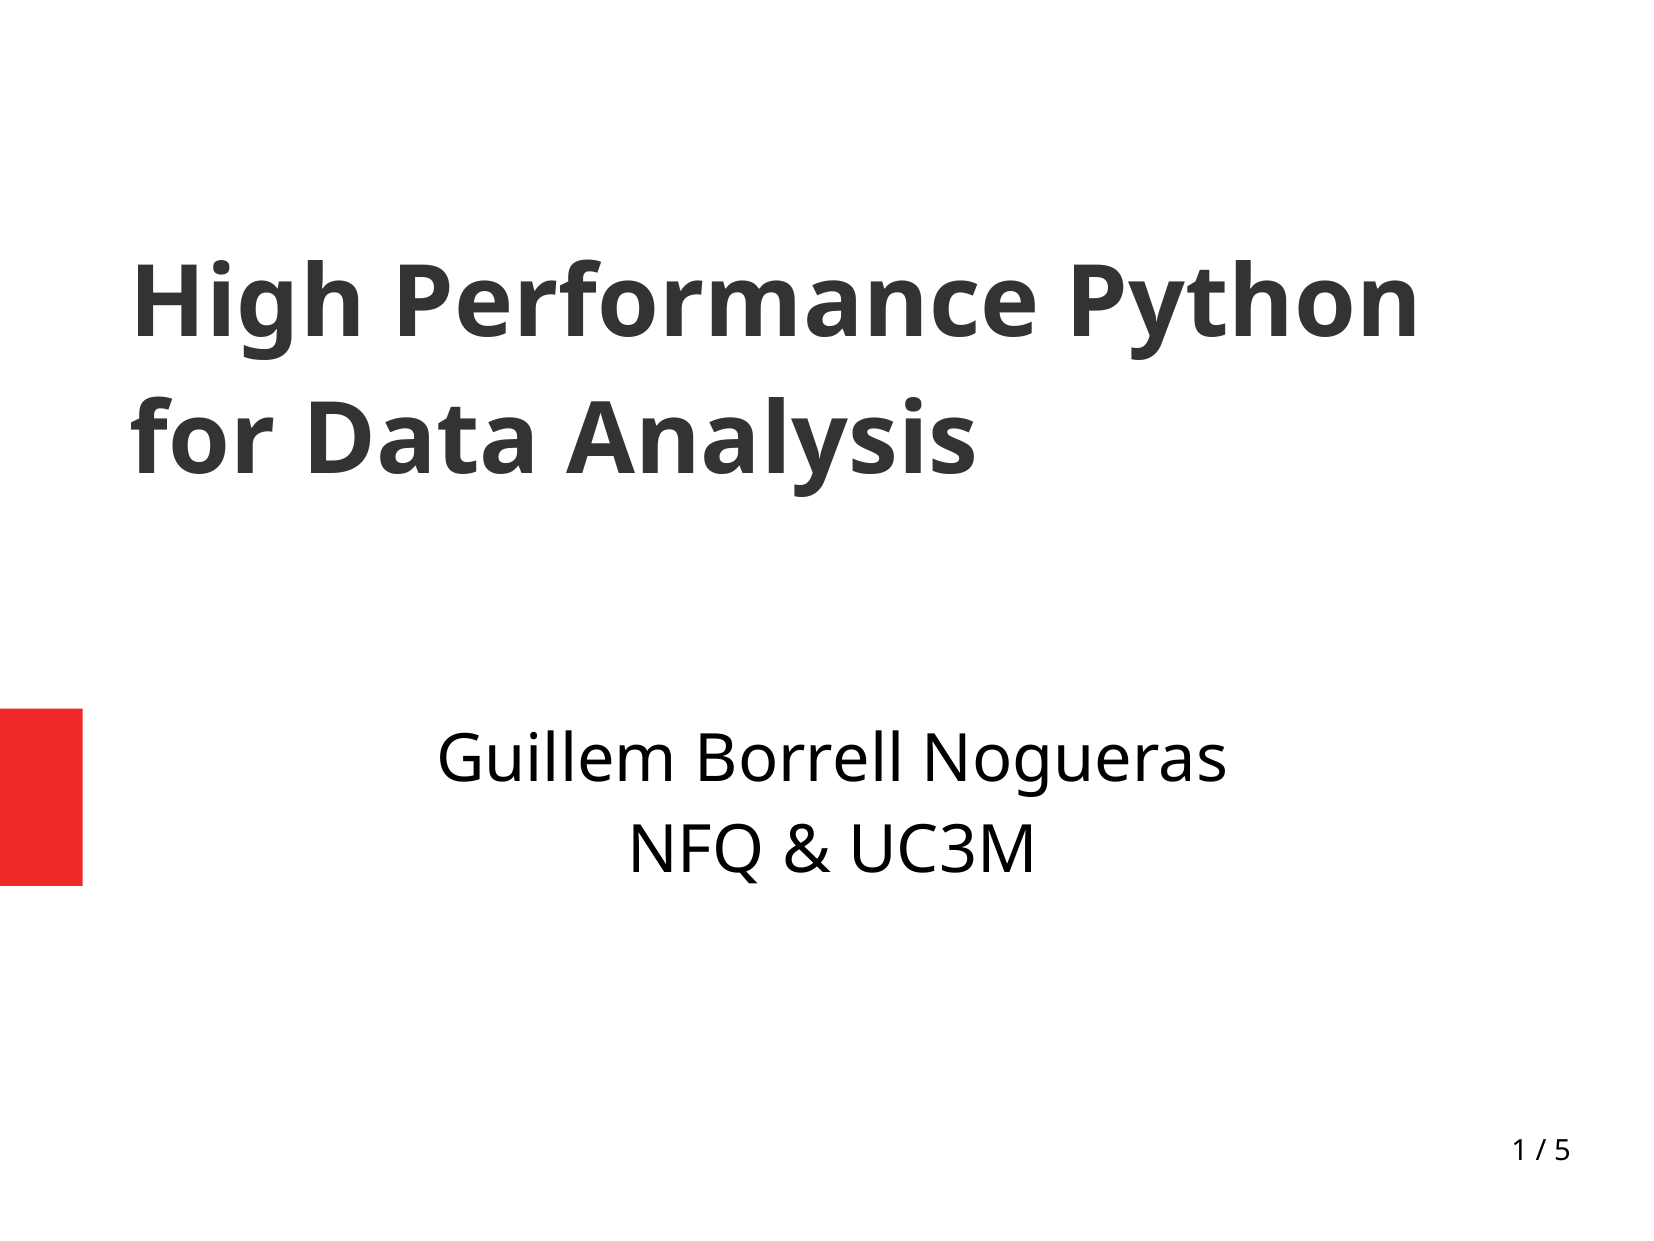

# High Performance Python for Data Analysis
Guillem Borrell Nogueras
NFQ & UC3M
1